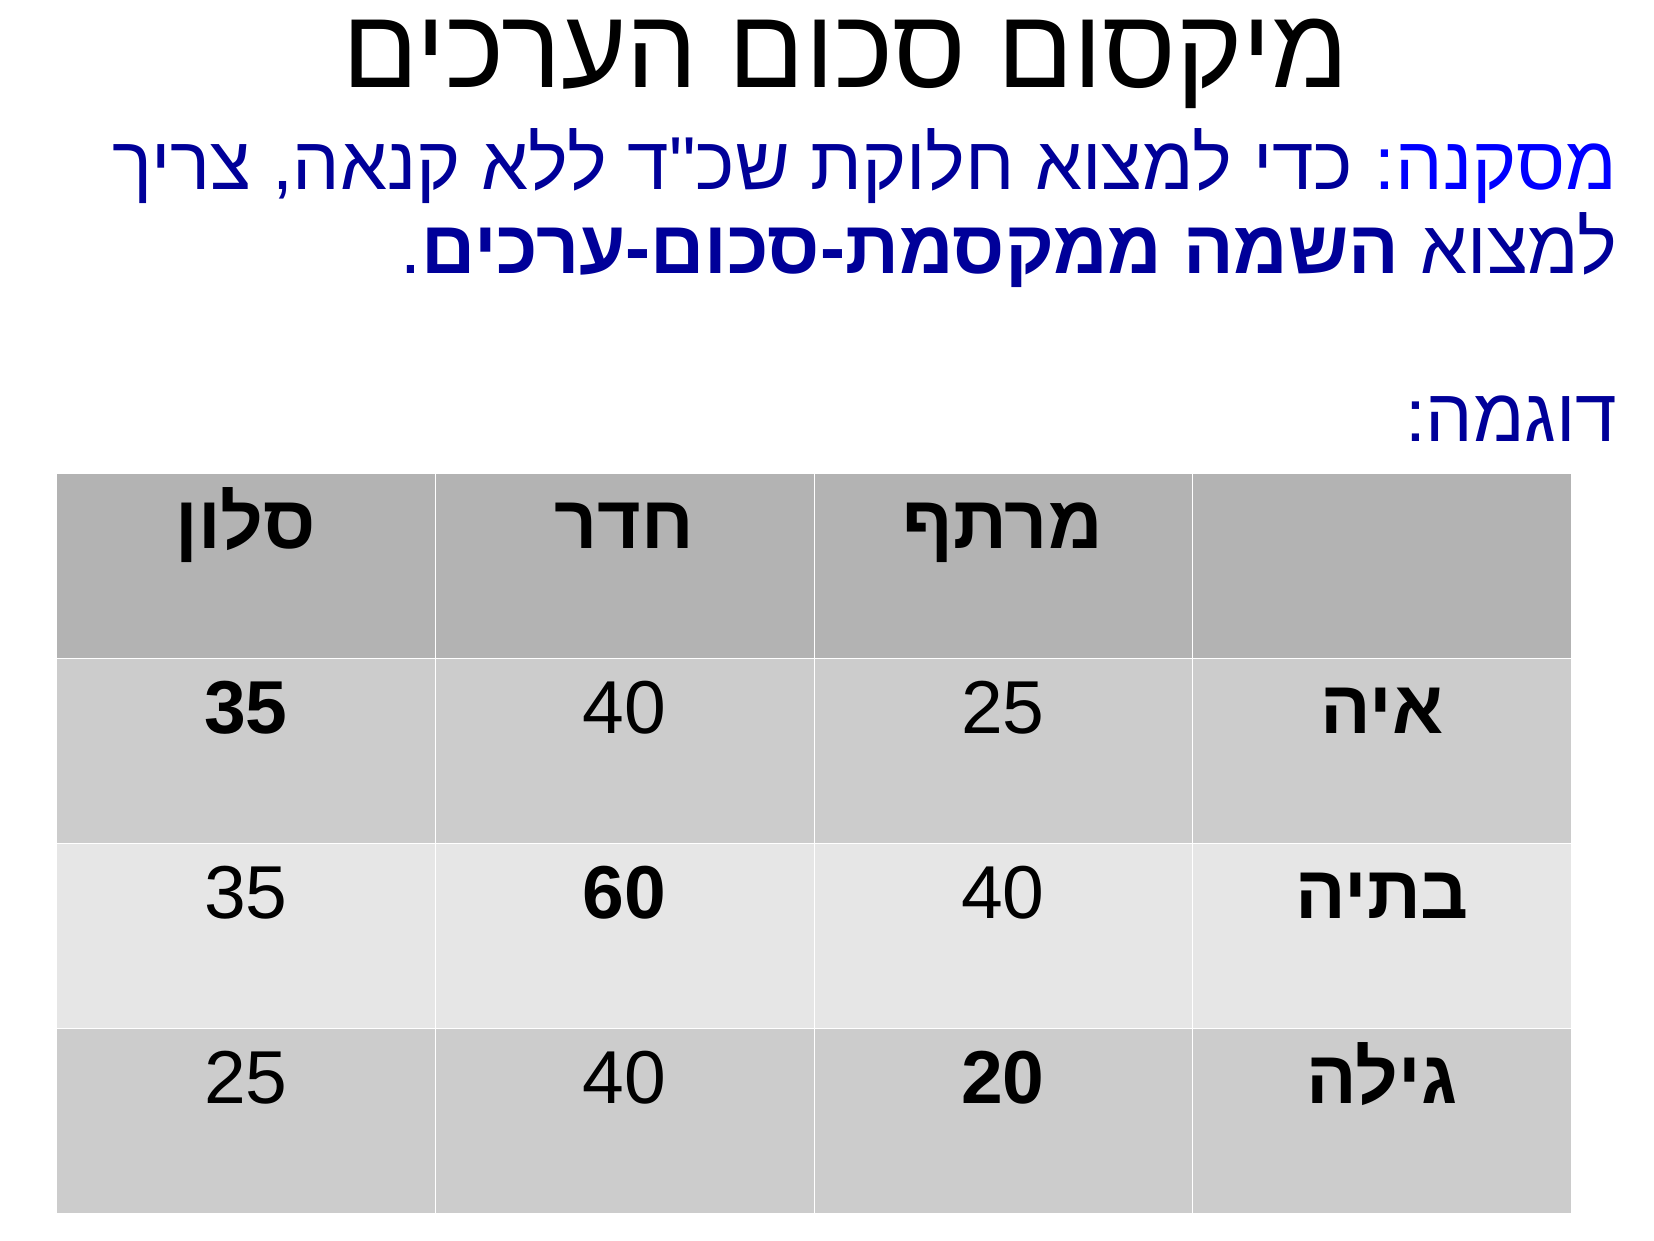

# מיקסום סכום הערכים
מסקנה: כדי למצוא חלוקת שכ"ד ללא קנאה, צריך למצוא השמה ממקסמת-סכום-ערכים.
דוגמה:
| סלון | חדר | מרתף | |
| --- | --- | --- | --- |
| 35 | 40 | 25 | איה |
| 35 | 60 | 40 | בתיה |
| 25 | 40 | 20 | גילה |